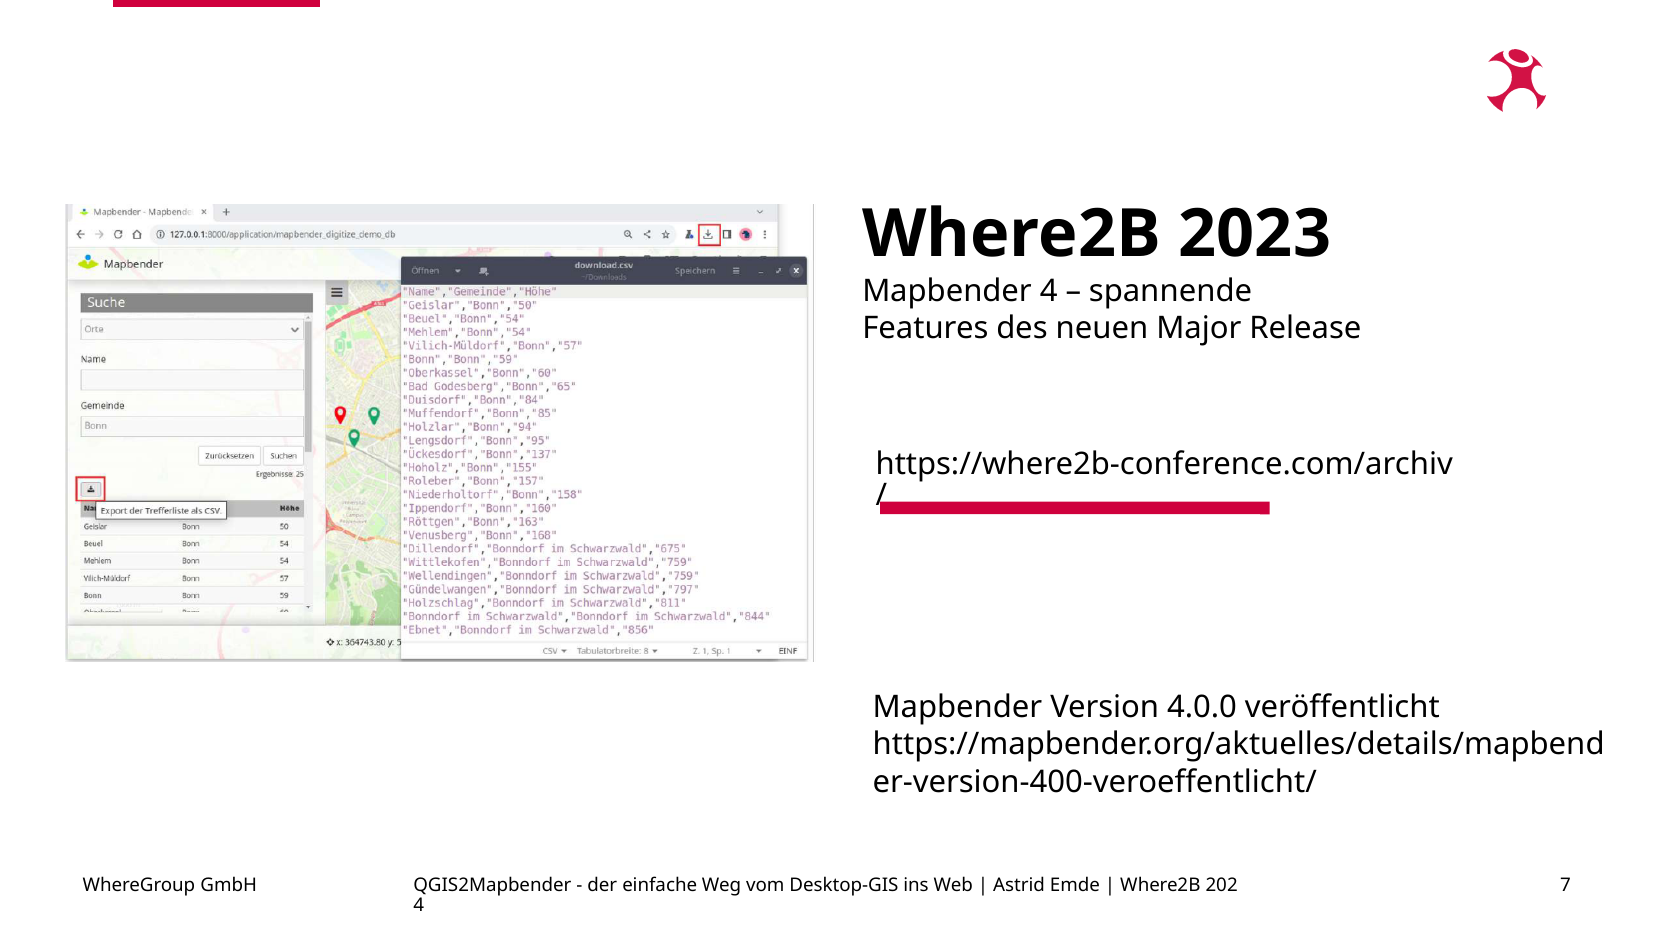

Where2B 2023
Mapbender 4 – spannende
Features des neuen Major Release
https://where2b-conference.com/archiv/
Mapbender Version 4.0.0 veröffentlicht
https://mapbender.org/aktuelles/details/mapbender-version-400-veroeffentlicht/
WhereGroup GmbH
QGIS2Mapbender - der einfache Weg vom Desktop-GIS ins Web | Astrid Emde | Where2B 2024
7